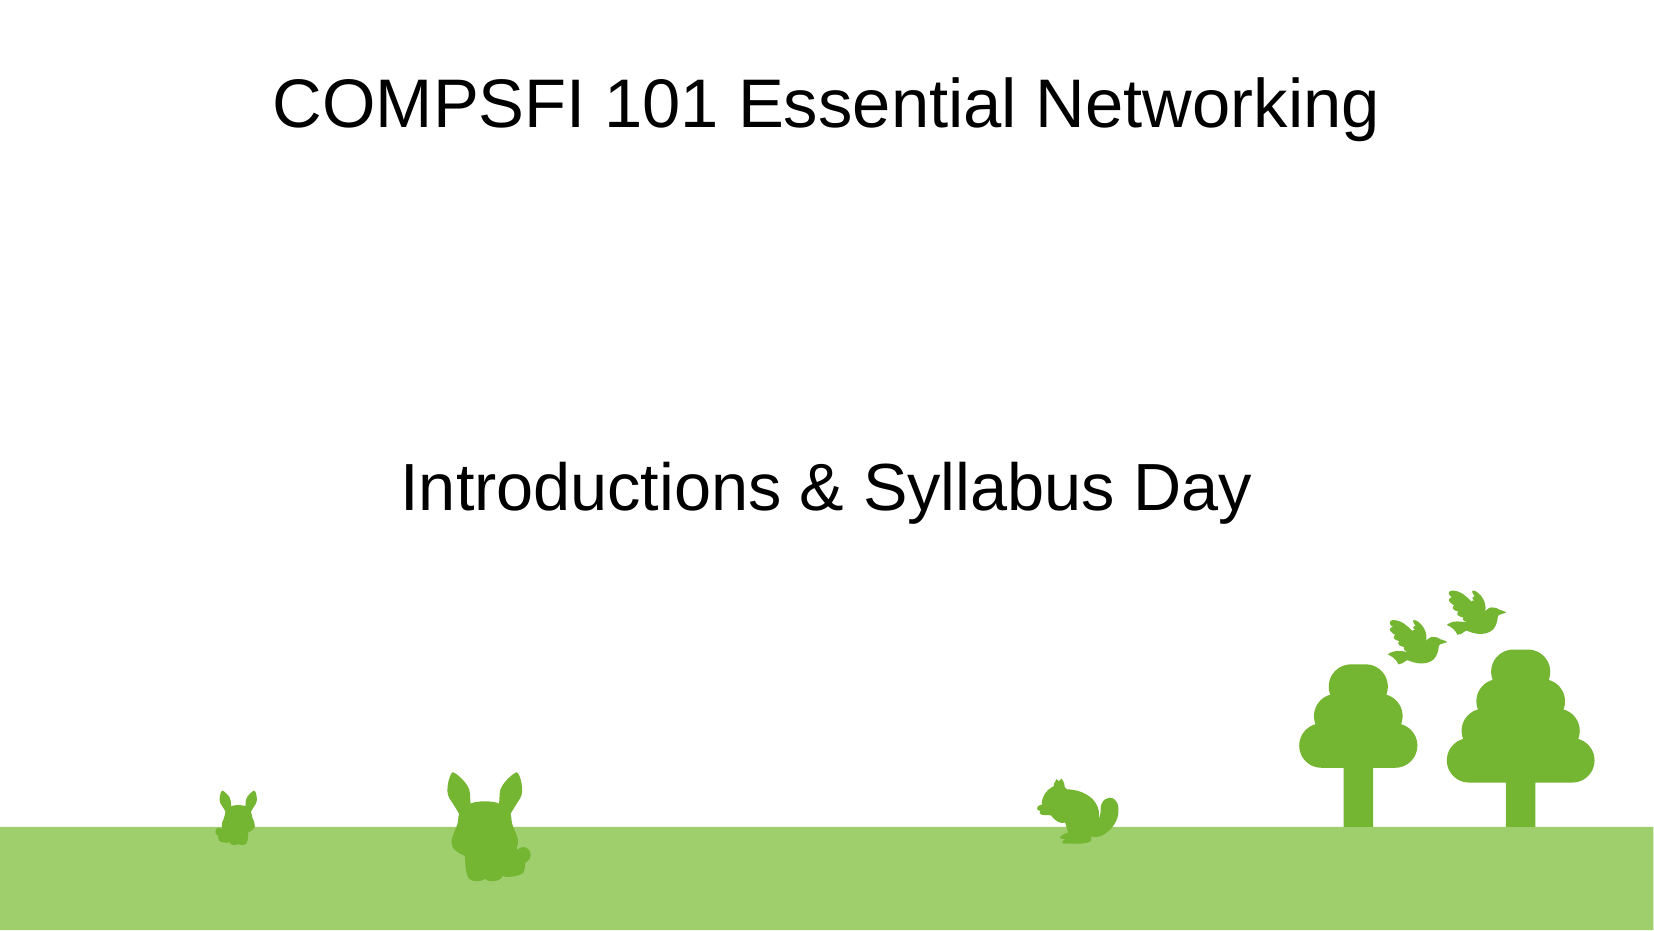

# COMPSFI 101 Essential Networking
Introductions & Syllabus Day